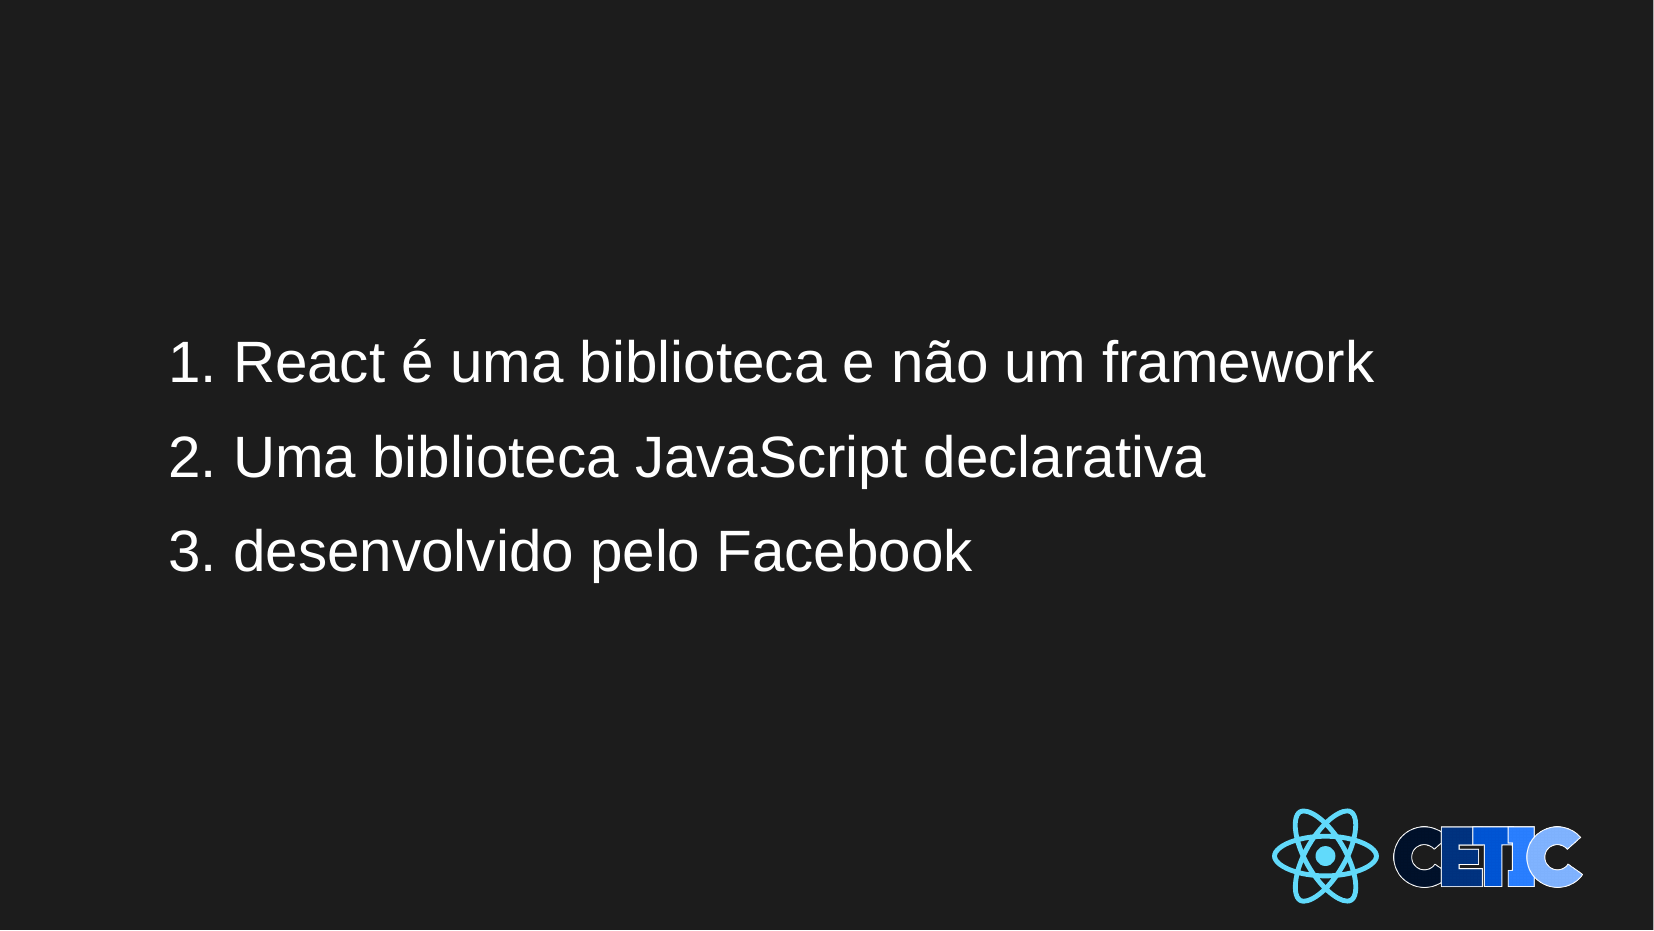

1. React é uma biblioteca e não um framework
2. Uma biblioteca JavaScript declarativa
3. desenvolvido pelo Facebook